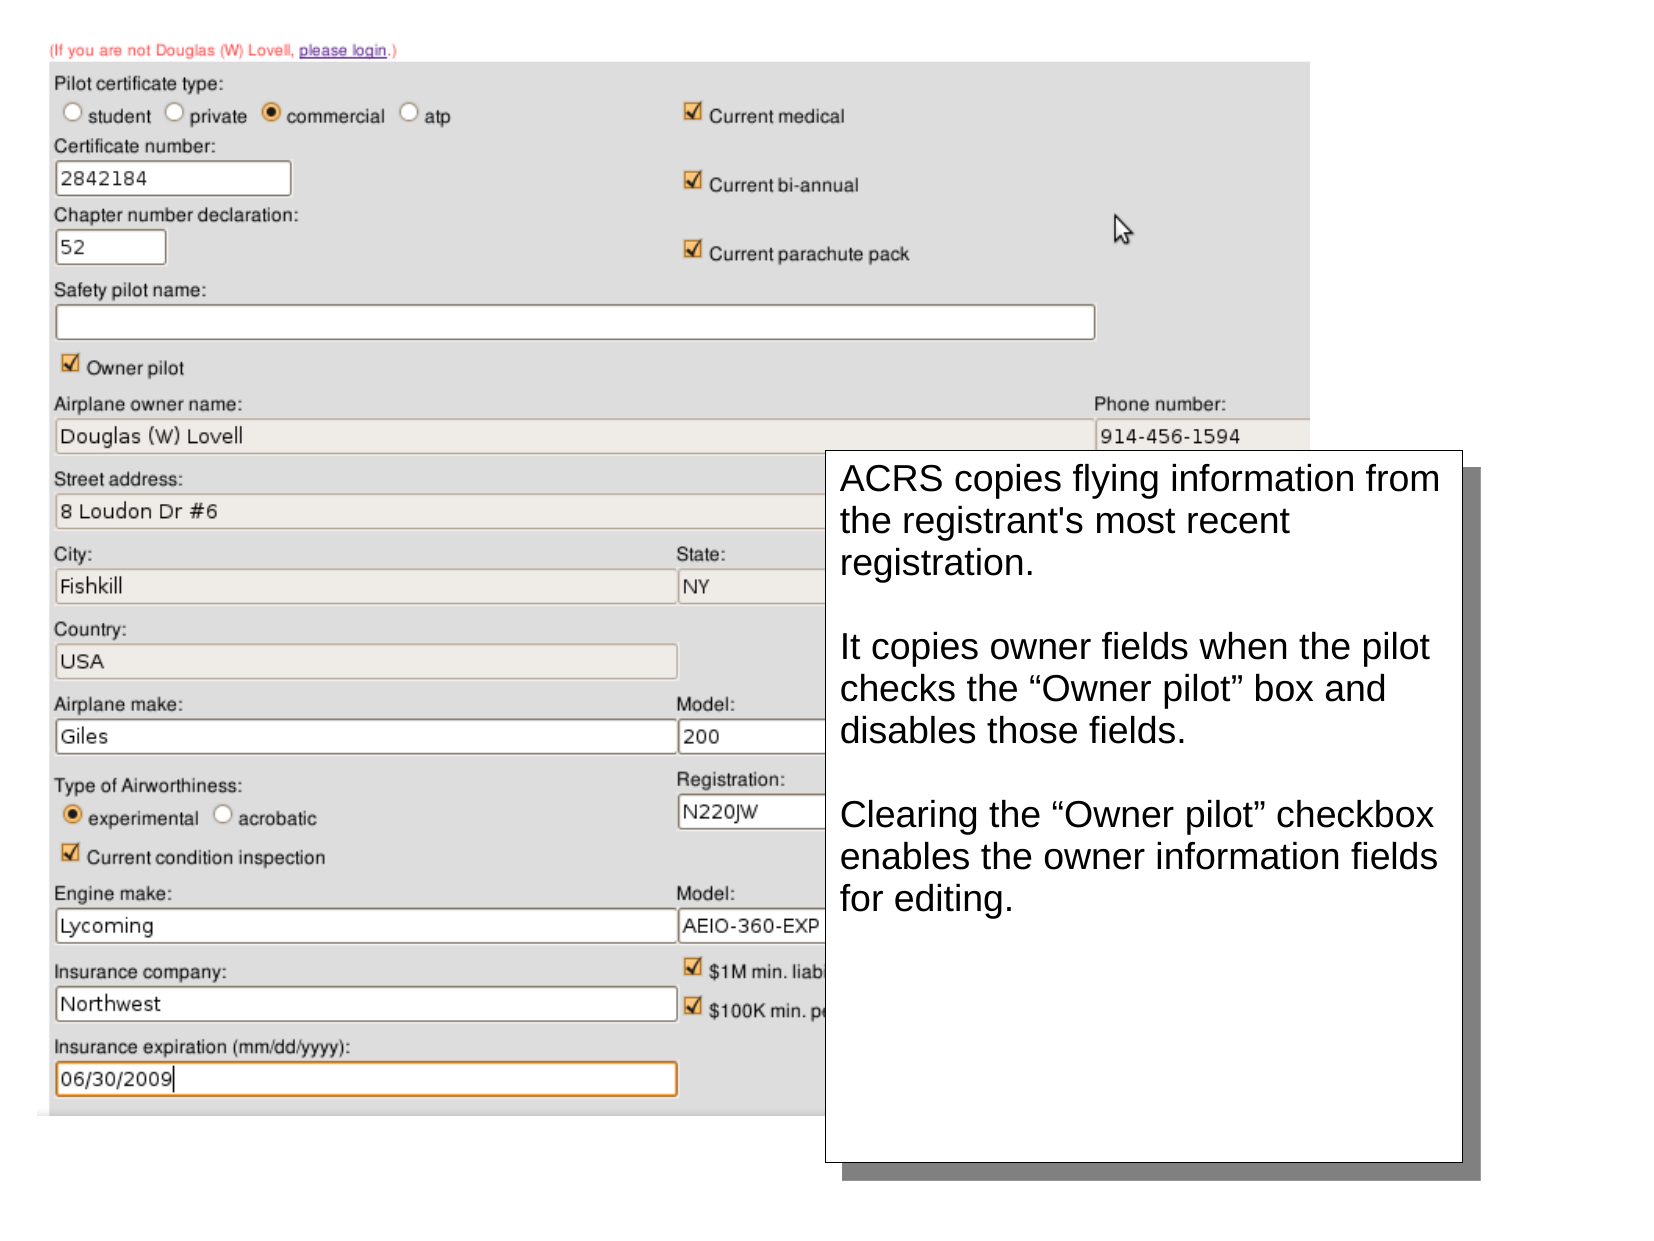

ACRS copies flying information from the registrant's most recent registration.
It copies owner fields when the pilot checks the “Owner pilot” box and disables those fields.
Clearing the “Owner pilot” checkbox enables the owner information fields for editing.